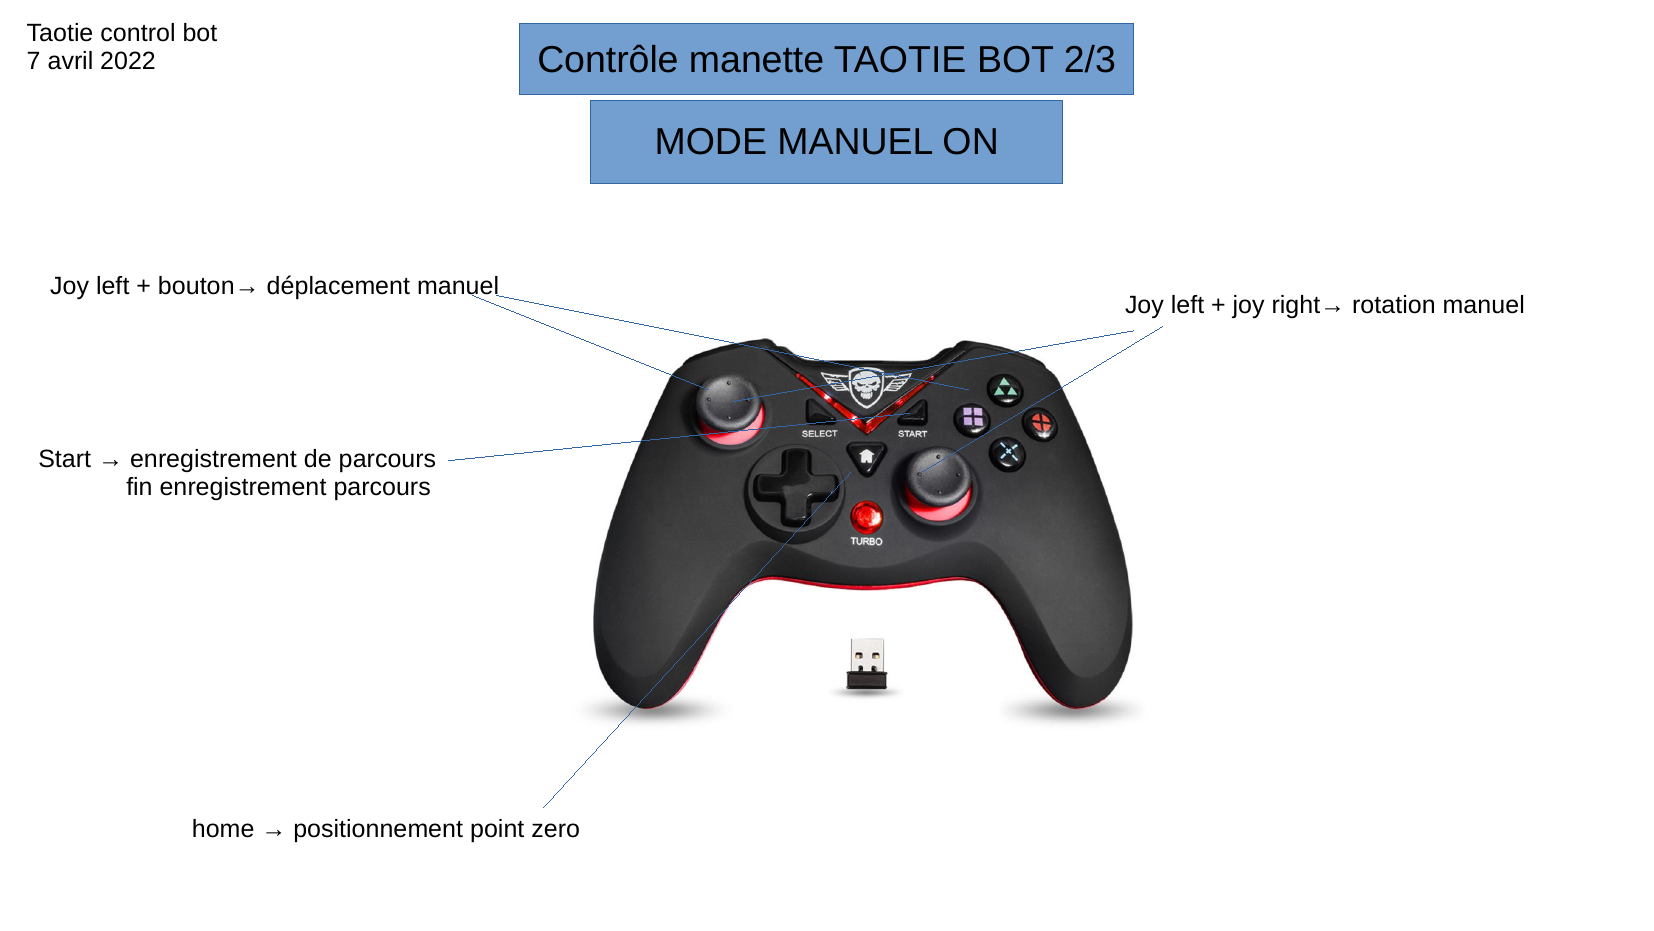

Taotie control bot
7 avril 2022
Contrôle manette TAOTIE BOT 2/3
MODE MANUEL ON
Joy left + bouton→ déplacement manuel
Joy left + joy right→ rotation manuel
Start → enregistrement de parcours
	 fin enregistrement parcours
home → positionnement point zero